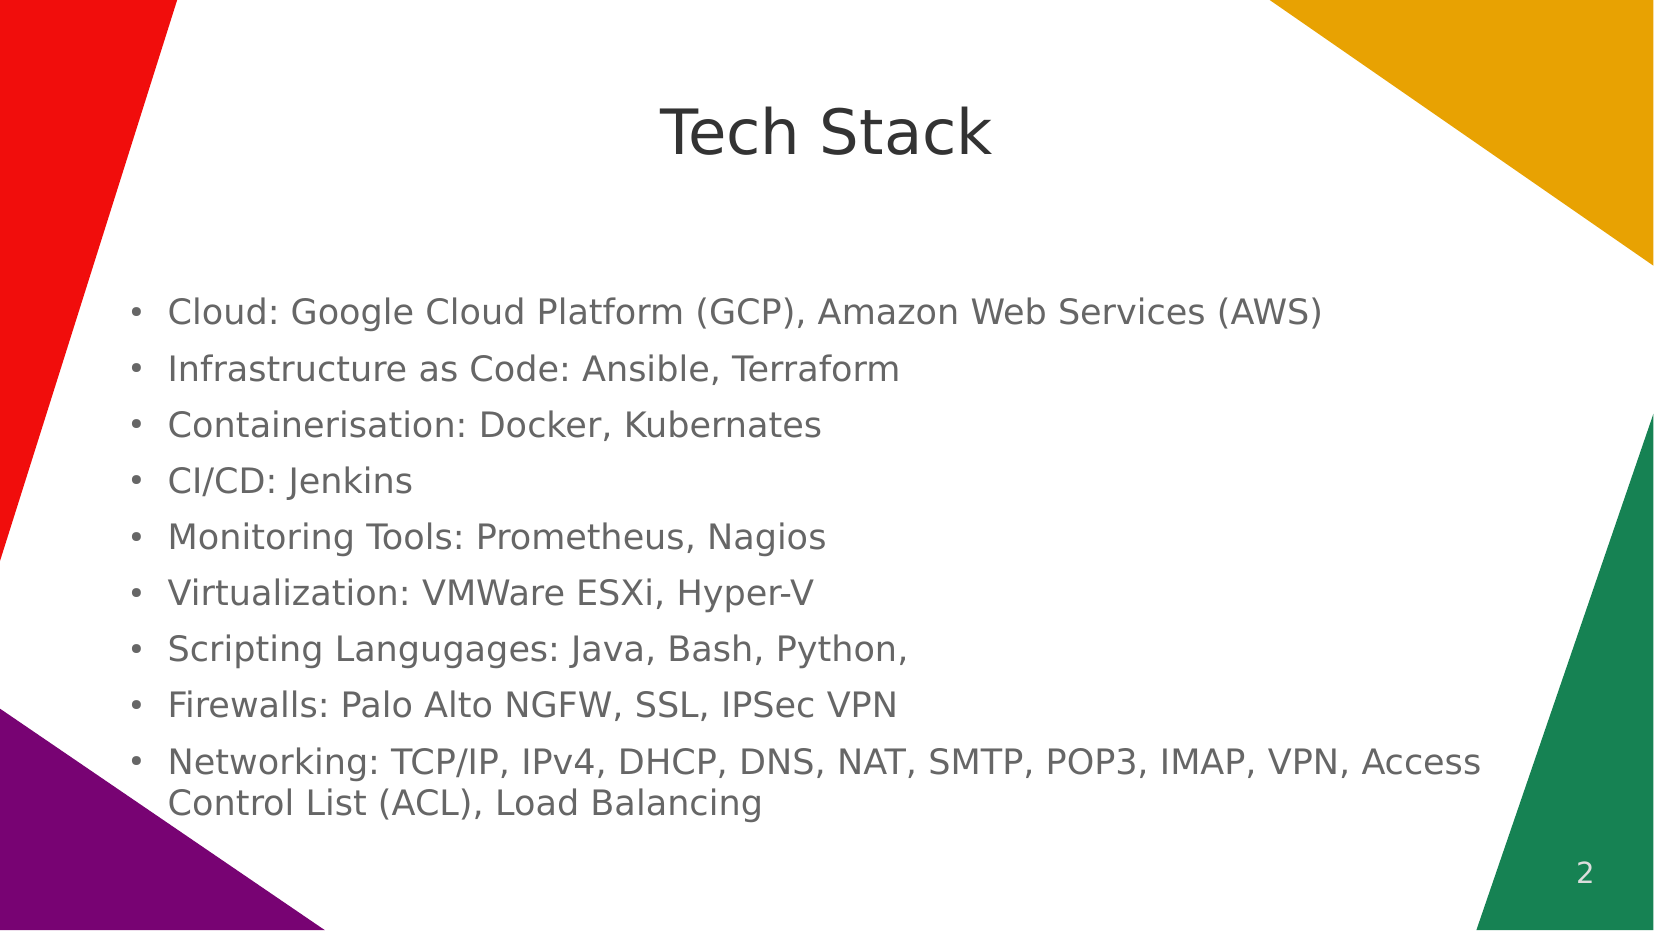

# Tech Stack
Cloud: Google Cloud Platform (GCP), Amazon Web Services (AWS)
Infrastructure as Code: Ansible, Terraform
Containerisation: Docker, Kubernates
CI/CD: Jenkins
Monitoring Tools: Prometheus, Nagios
Virtualization: VMWare ESXi, Hyper-V
Scripting Langugages: Java, Bash, Python,
Firewalls: Palo Alto NGFW, SSL, IPSec VPN
Networking: TCP/IP, IPv4, DHCP, DNS, NAT, SMTP, POP3, IMAP, VPN, Access Control List (ACL), Load Balancing
2